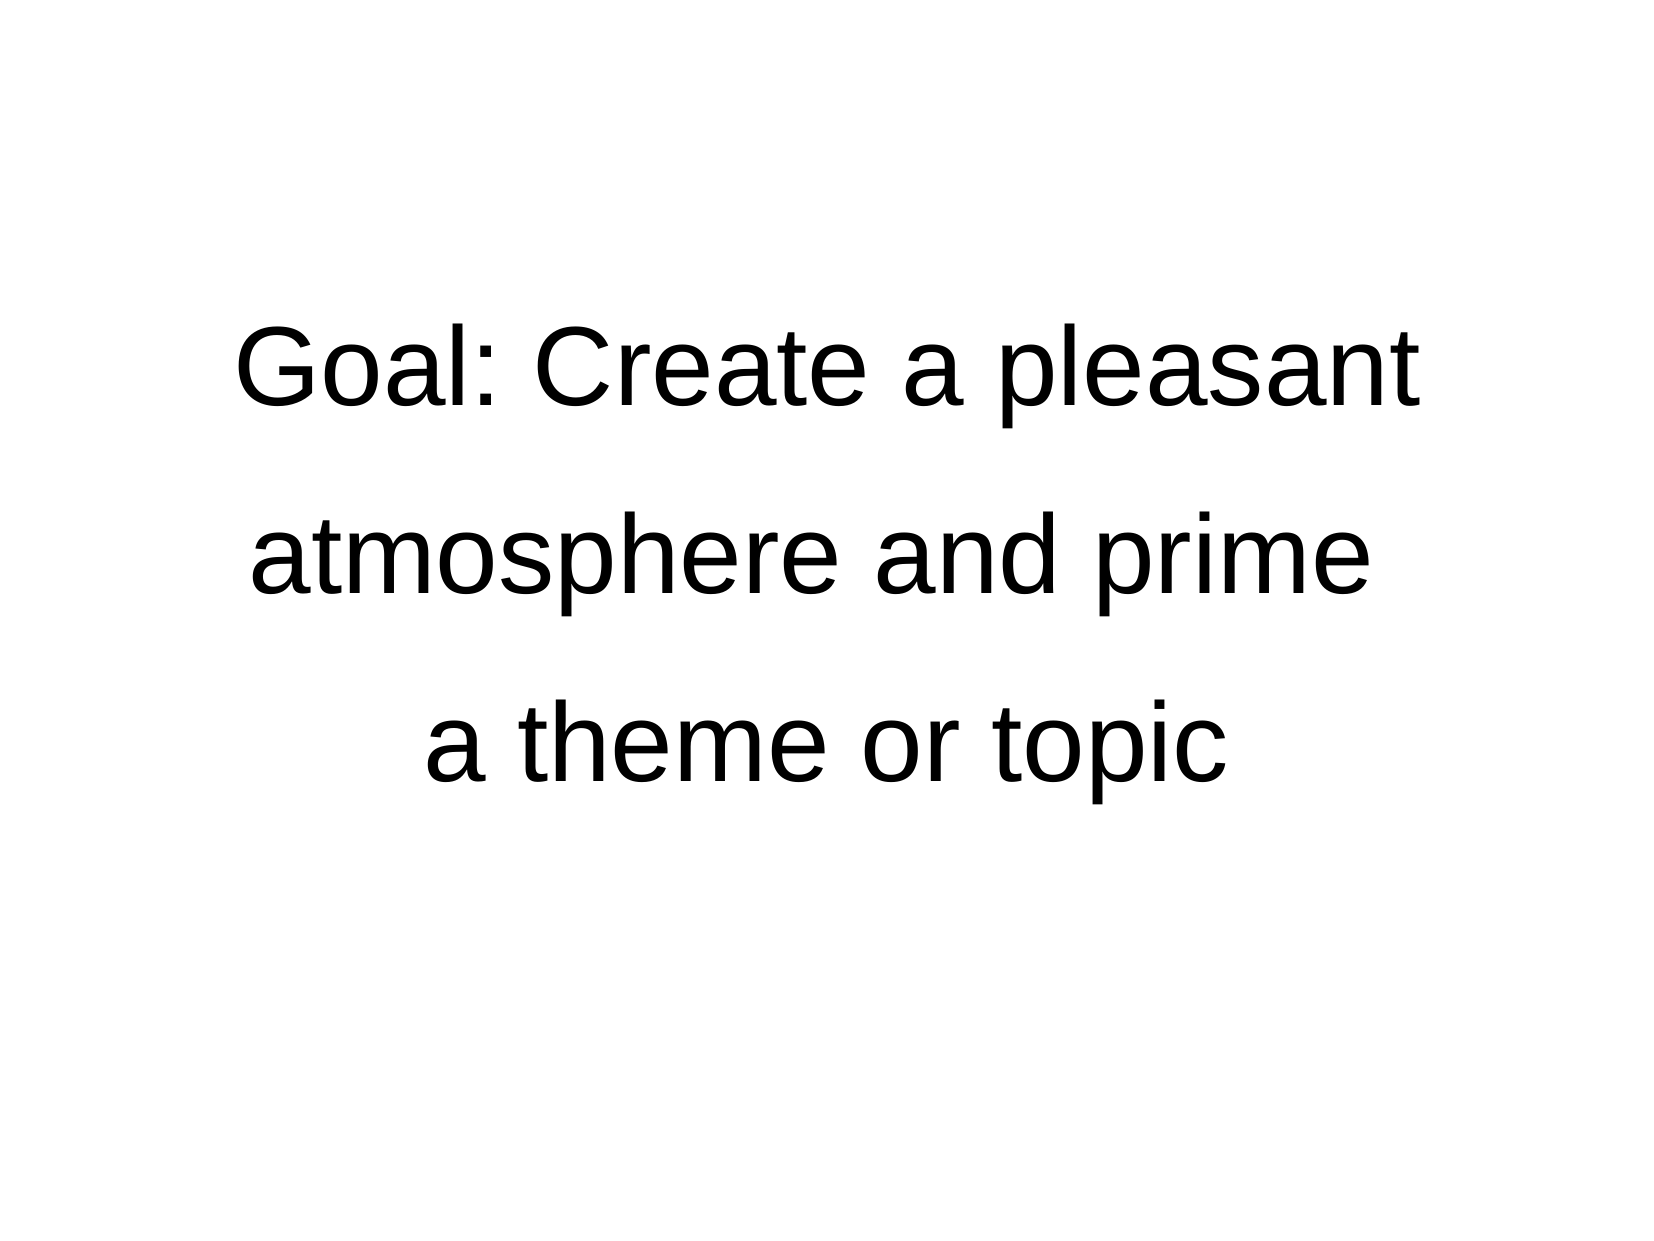

# Goal: Create a pleasant atmosphere and prime a theme or topic